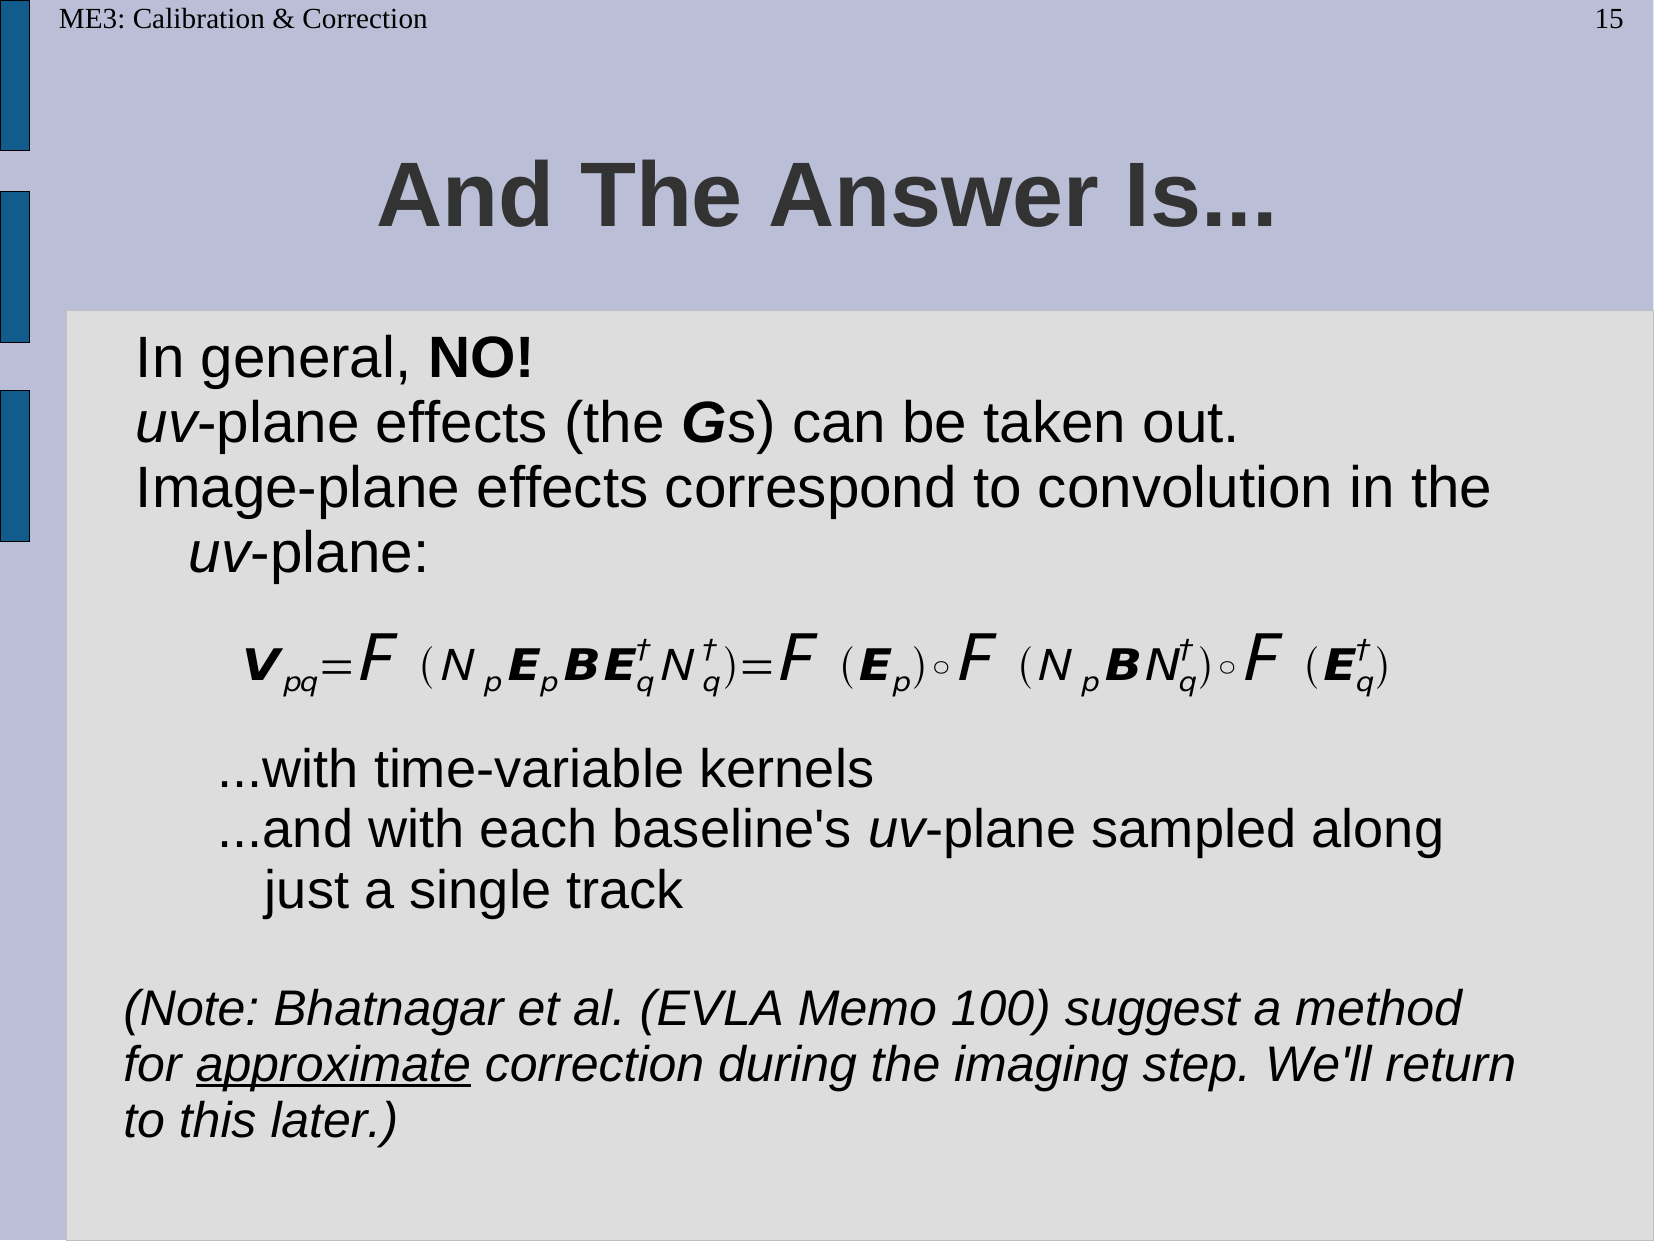

ME3: Calibration & Correction
15
# And The Answer Is...
In general, NO!
uv-plane effects (the Gs) can be taken out.
Image-plane effects correspond to convolution in the uv-plane:
...with time-variable kernels
...and with each baseline's uv-plane sampled along just a single track
(Note: Bhatnagar et al. (EVLA Memo 100) suggest a method for approximate correction during the imaging step. We'll return to this later.)